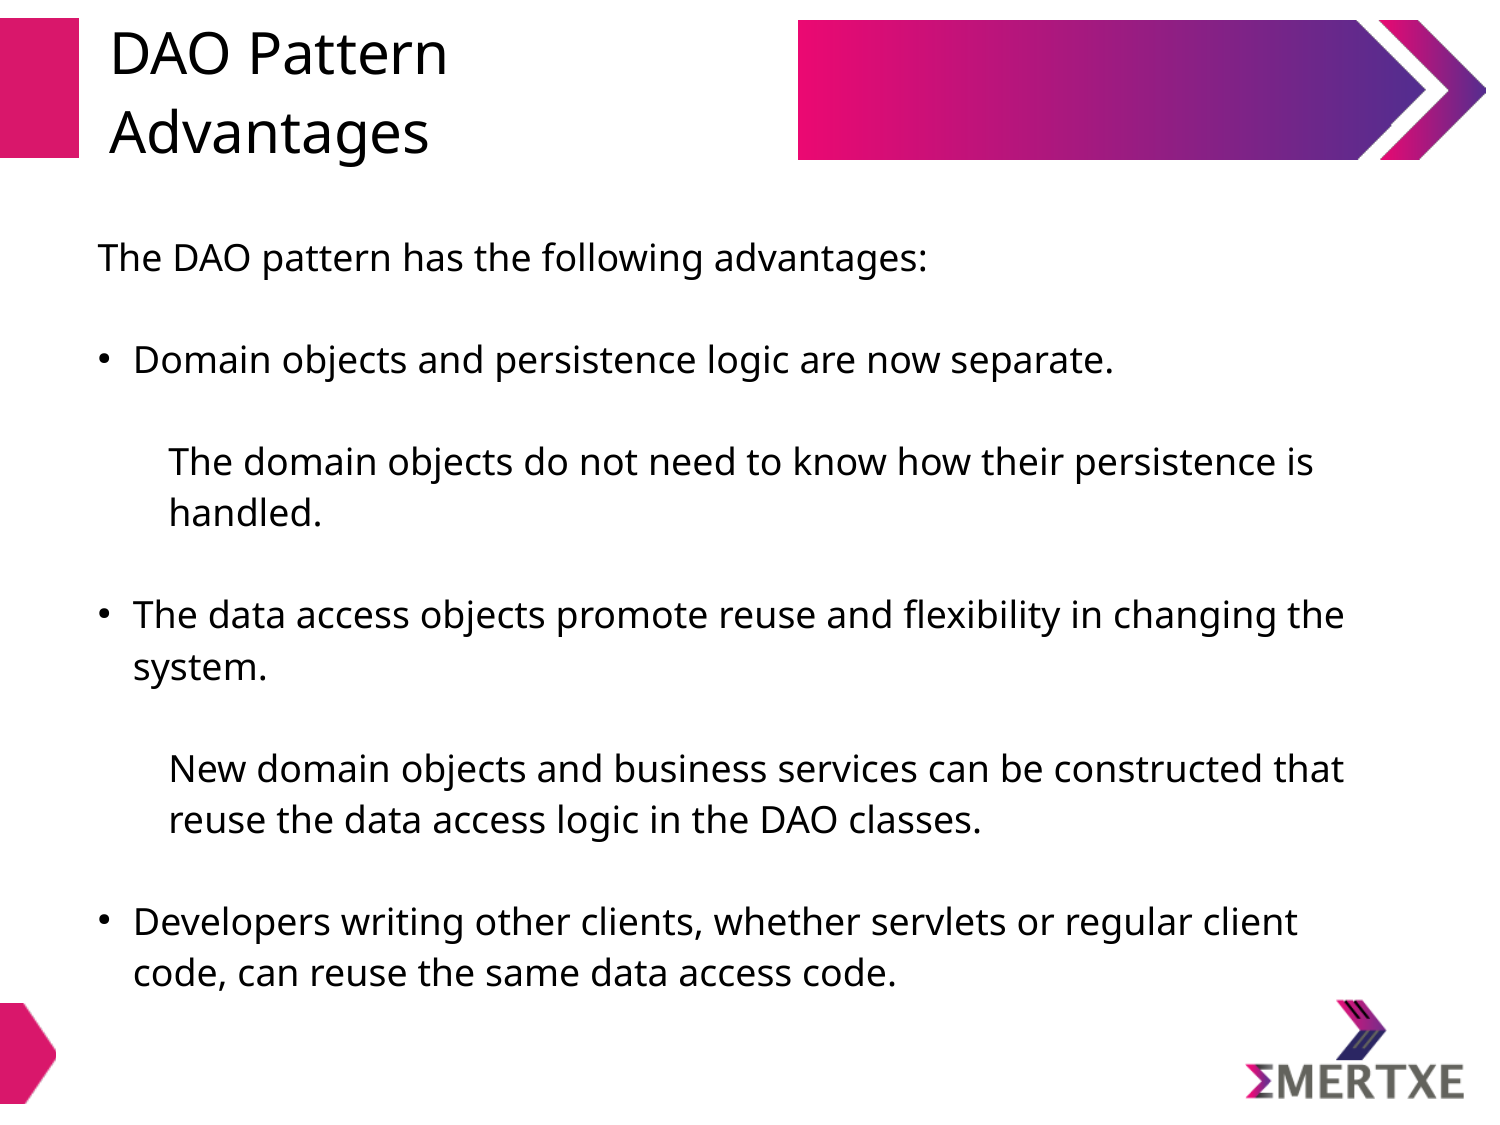

DAO Pattern Advantages
The DAO pattern has the following advantages:
Domain objects and persistence logic are now separate.
The domain objects do not need to know how their persistence is handled.
The data access objects promote reuse and flexibility in changing the system.
New domain objects and business services can be constructed that reuse the data access logic in the DAO classes.
Developers writing other clients, whether servlets or regular client code, can reuse the same data access code.